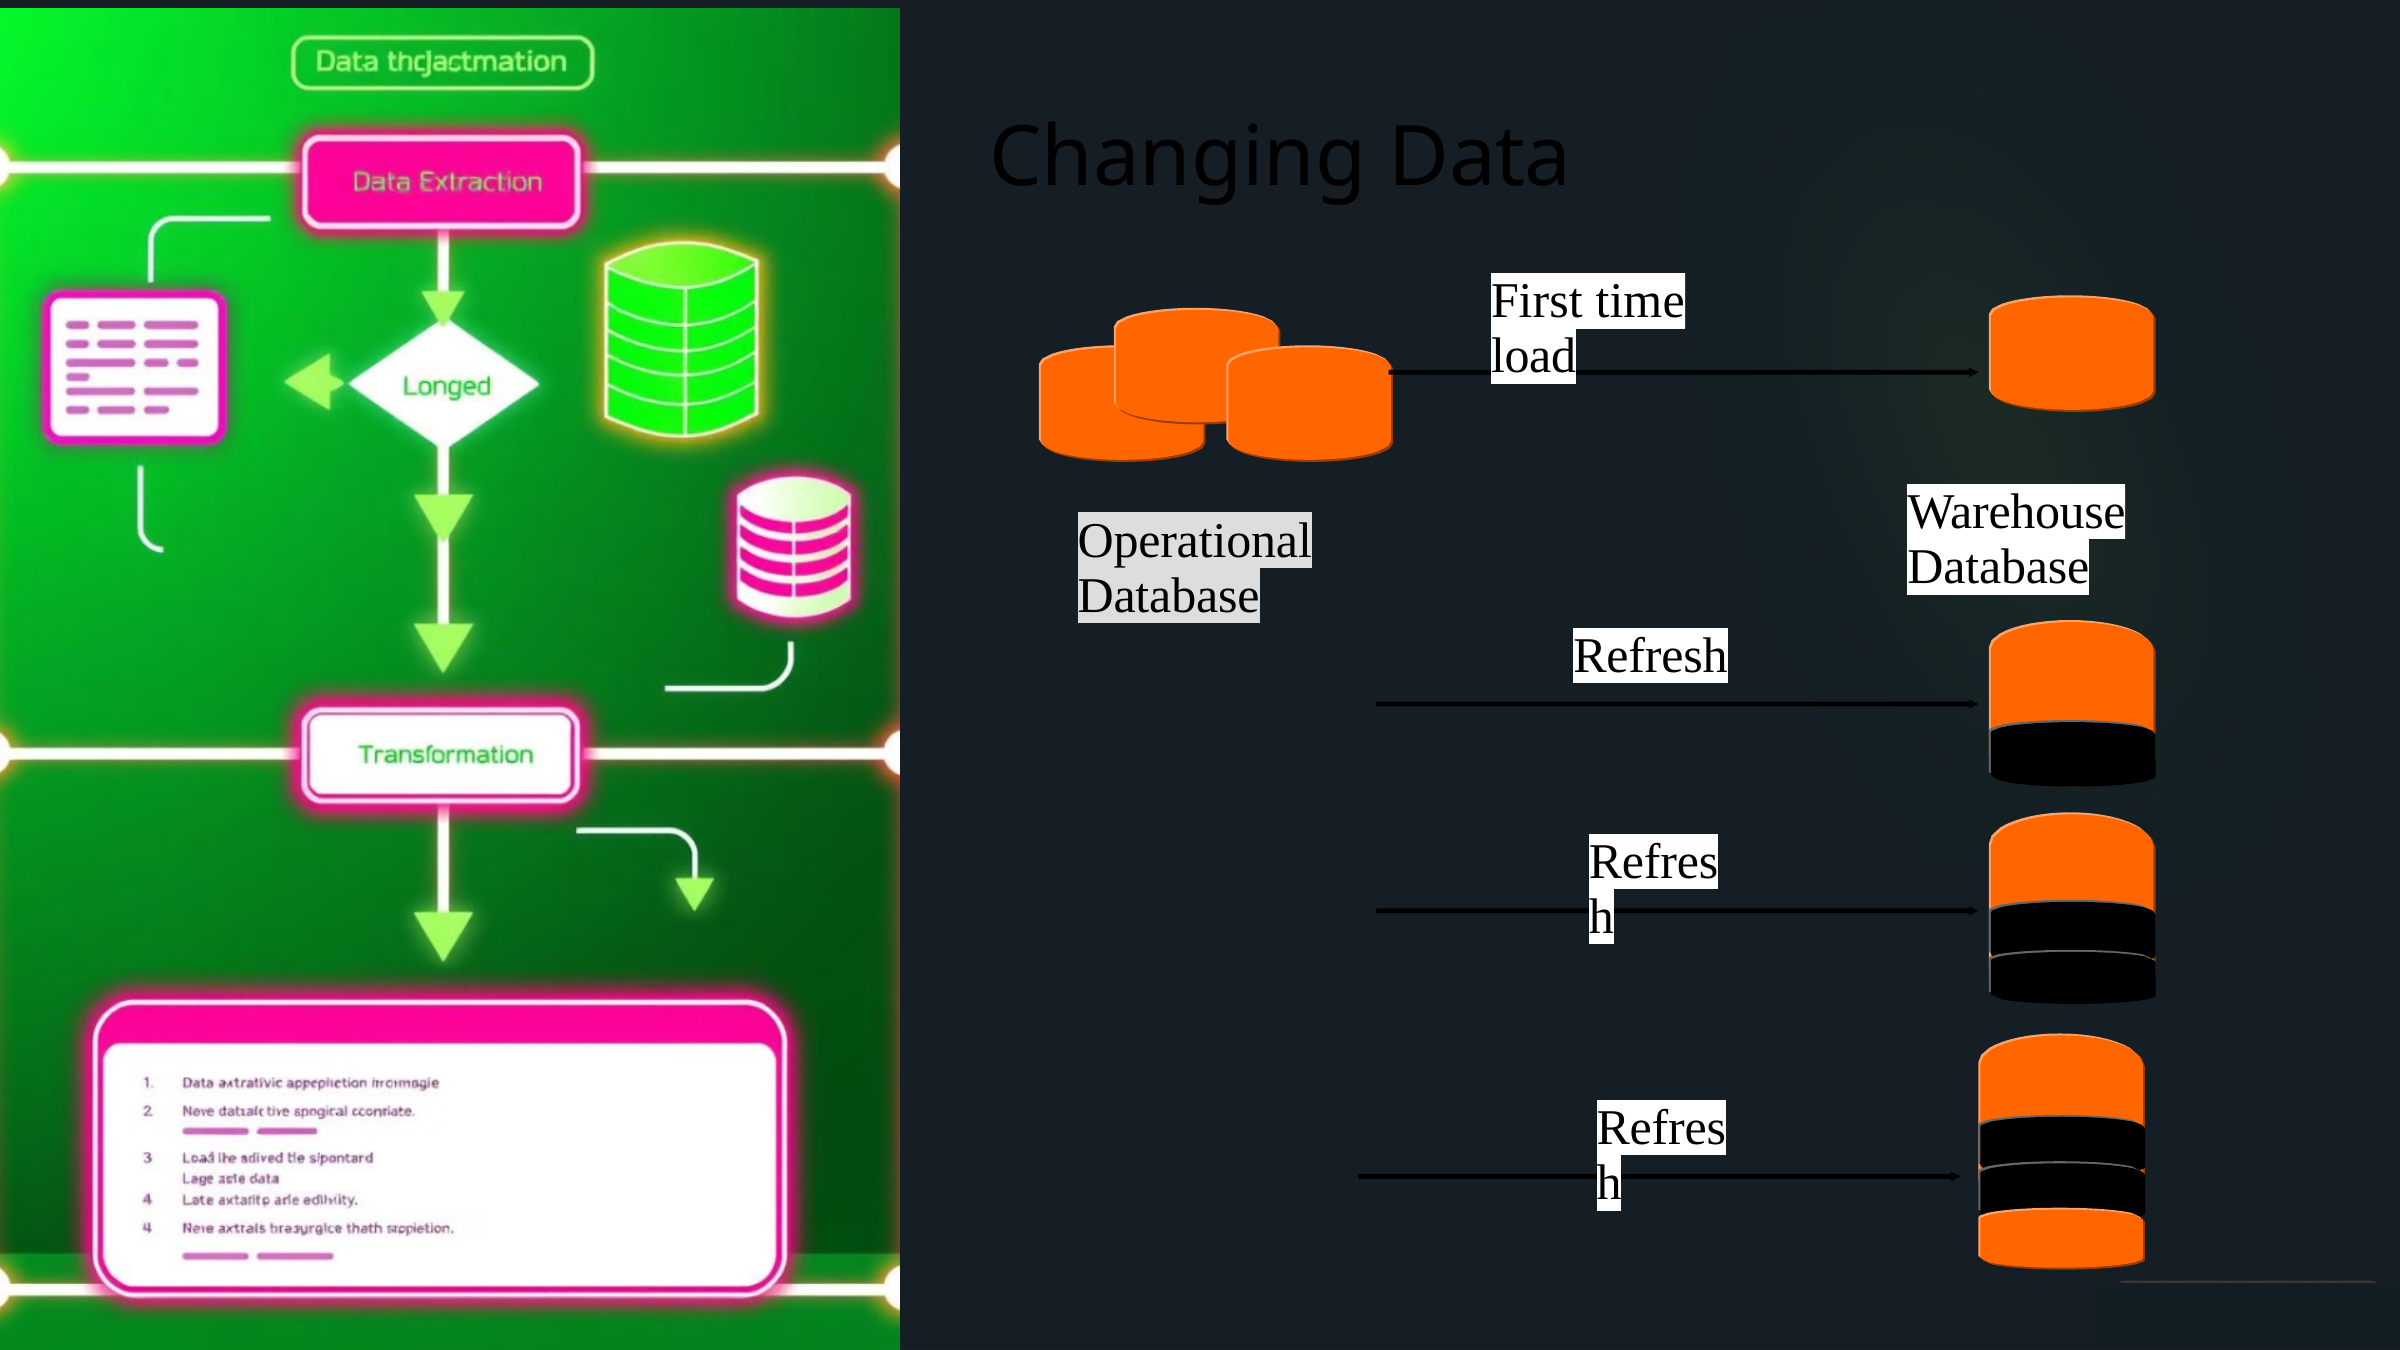

Changing Data
First time load
Warehouse Database
Operational Database
Refresh
Refresh
Refresh